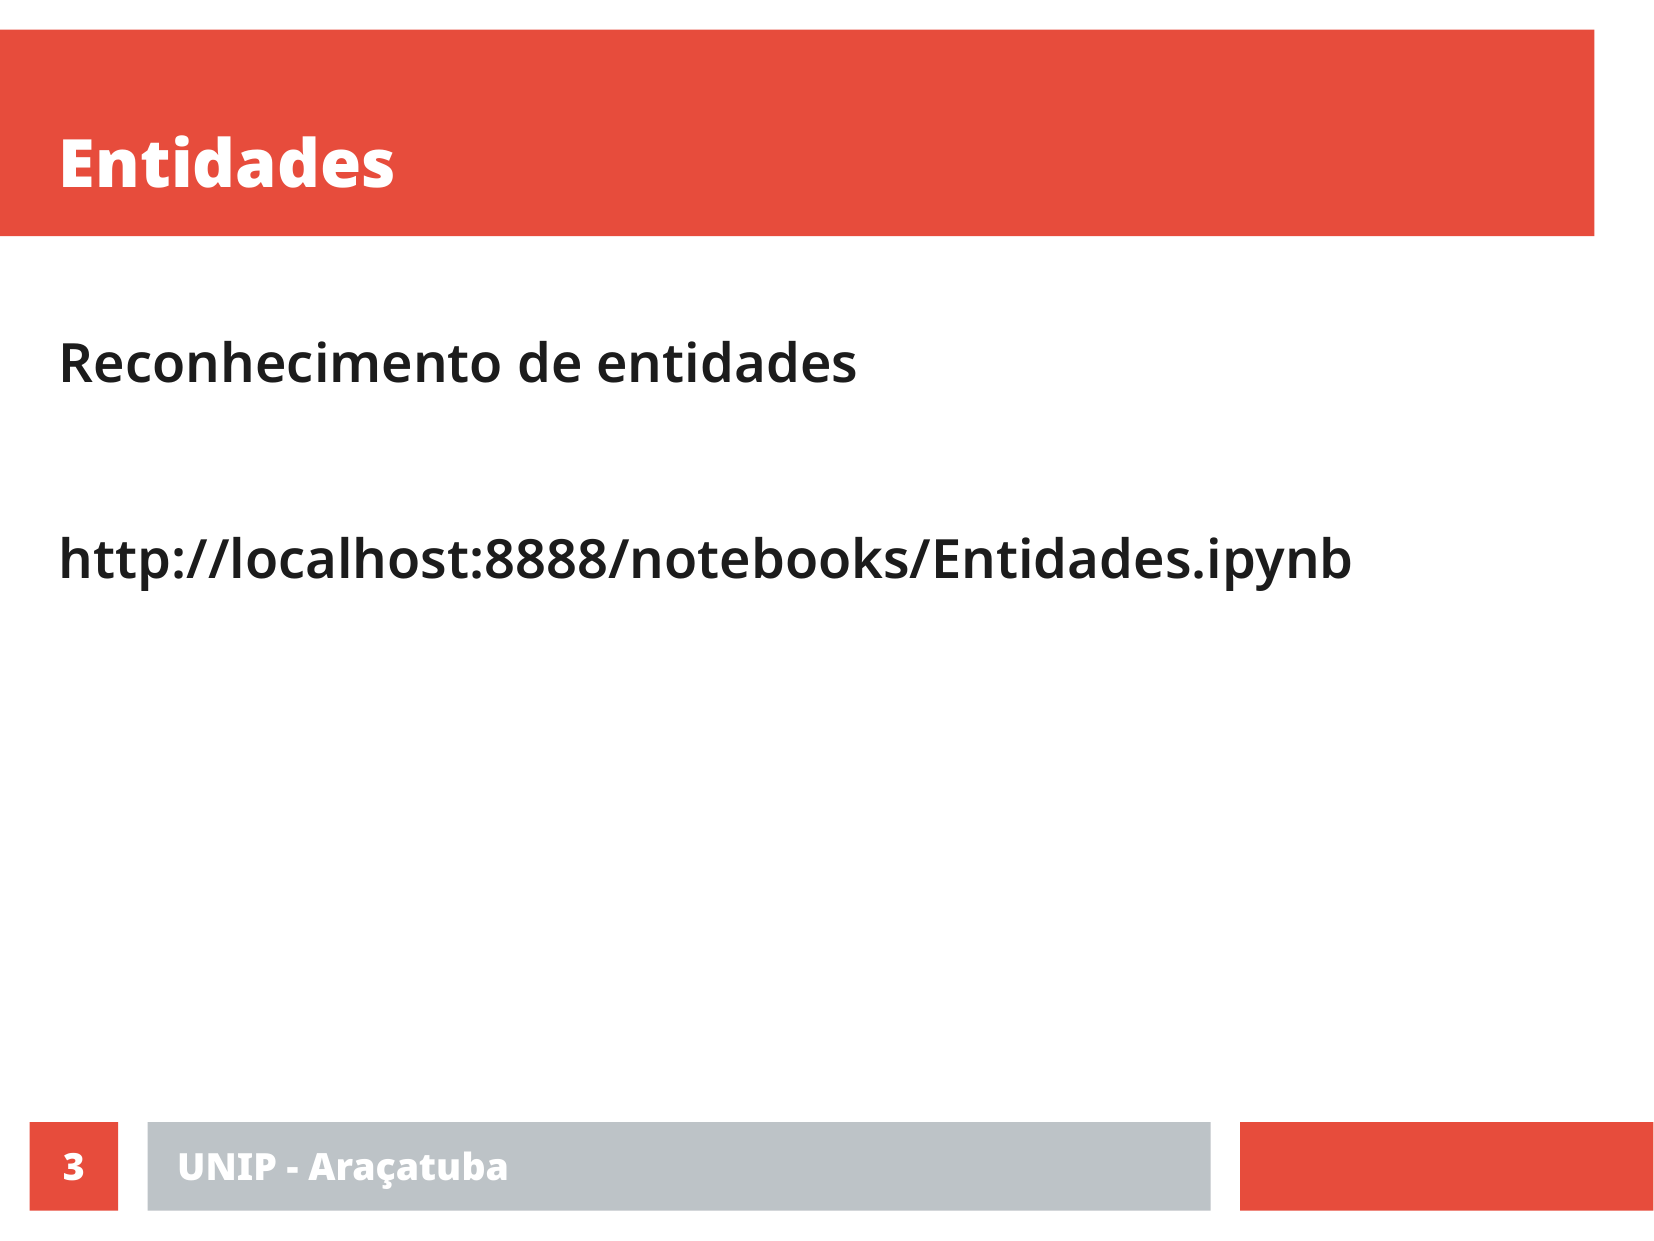

# Entidades
Reconhecimento de entidades
http://localhost:8888/notebooks/Entidades.ipynb
3
UNIP - Araçatuba